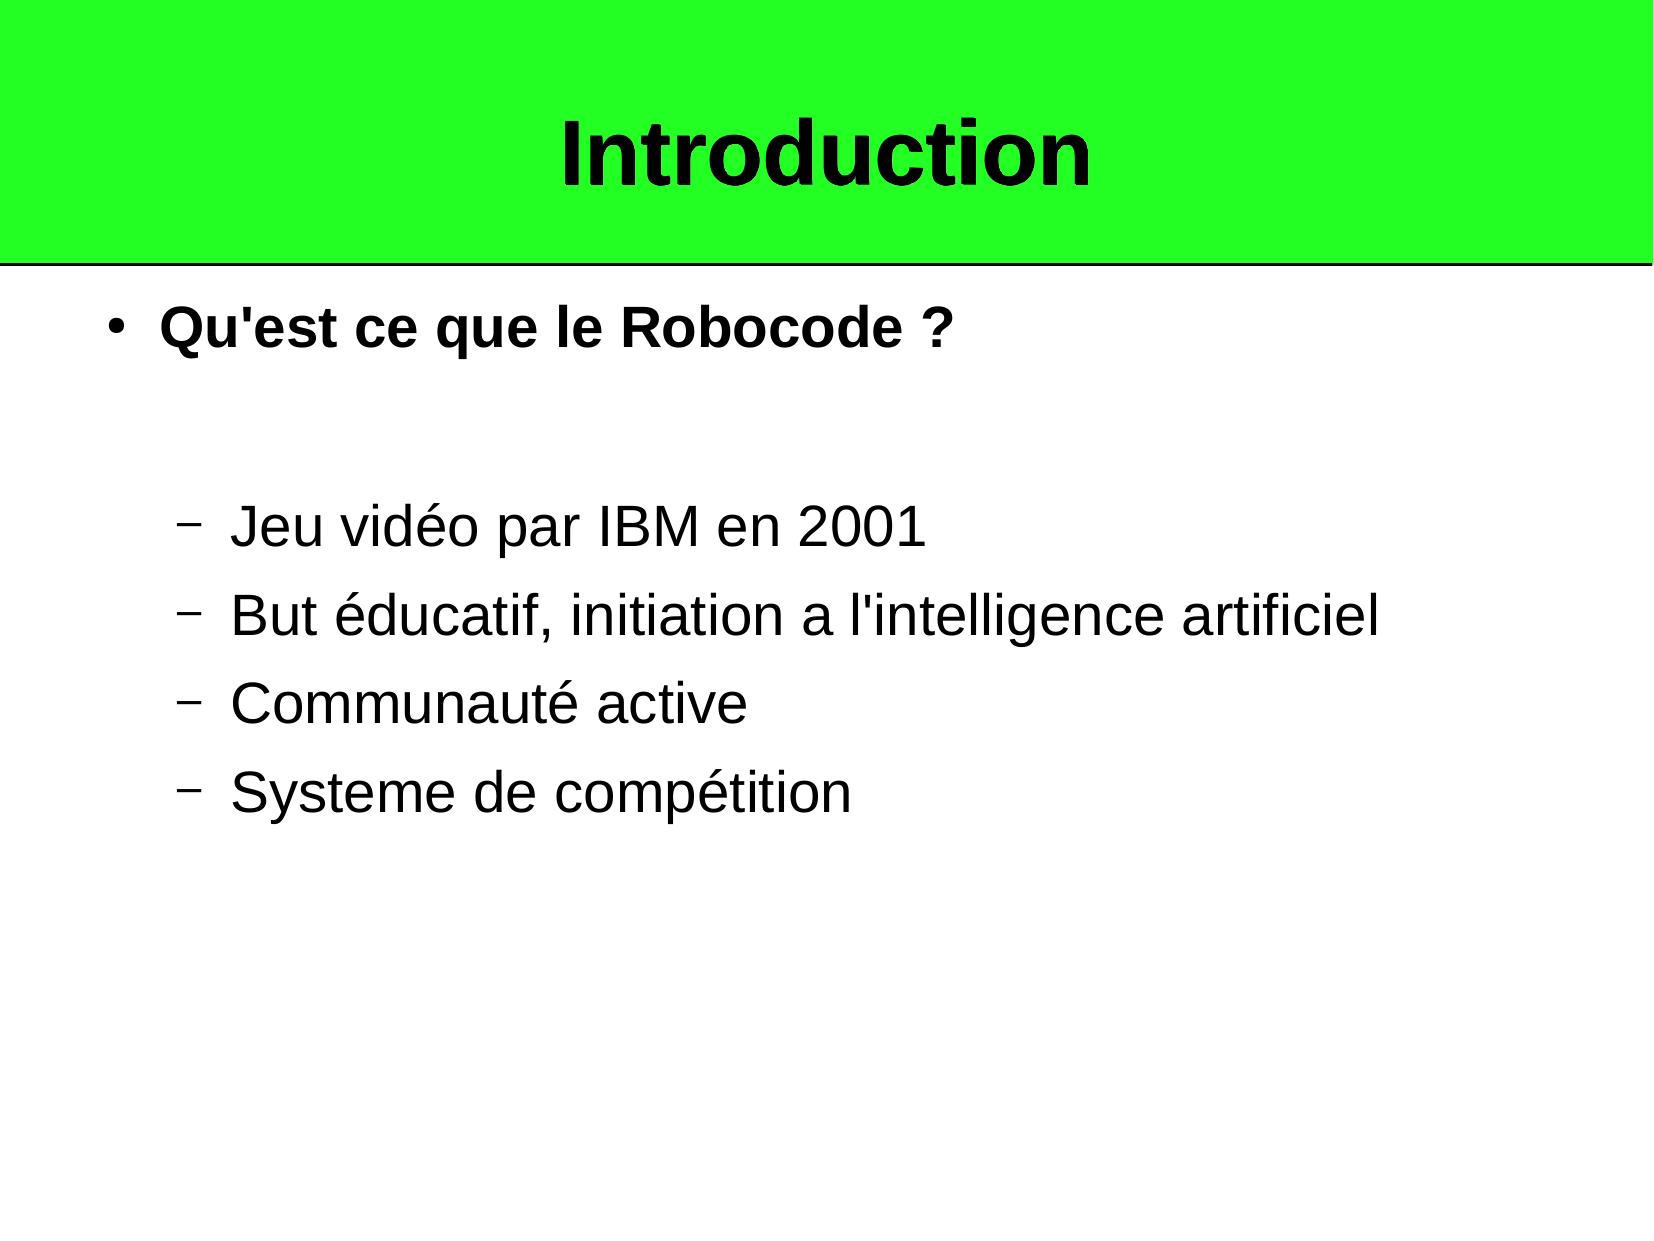

# Introduction
Qu'est ce que le Robocode ?
Jeu vidéo par IBM en 2001
But éducatif, initiation a l'intelligence artificiel
Communauté active
Systeme de compétition